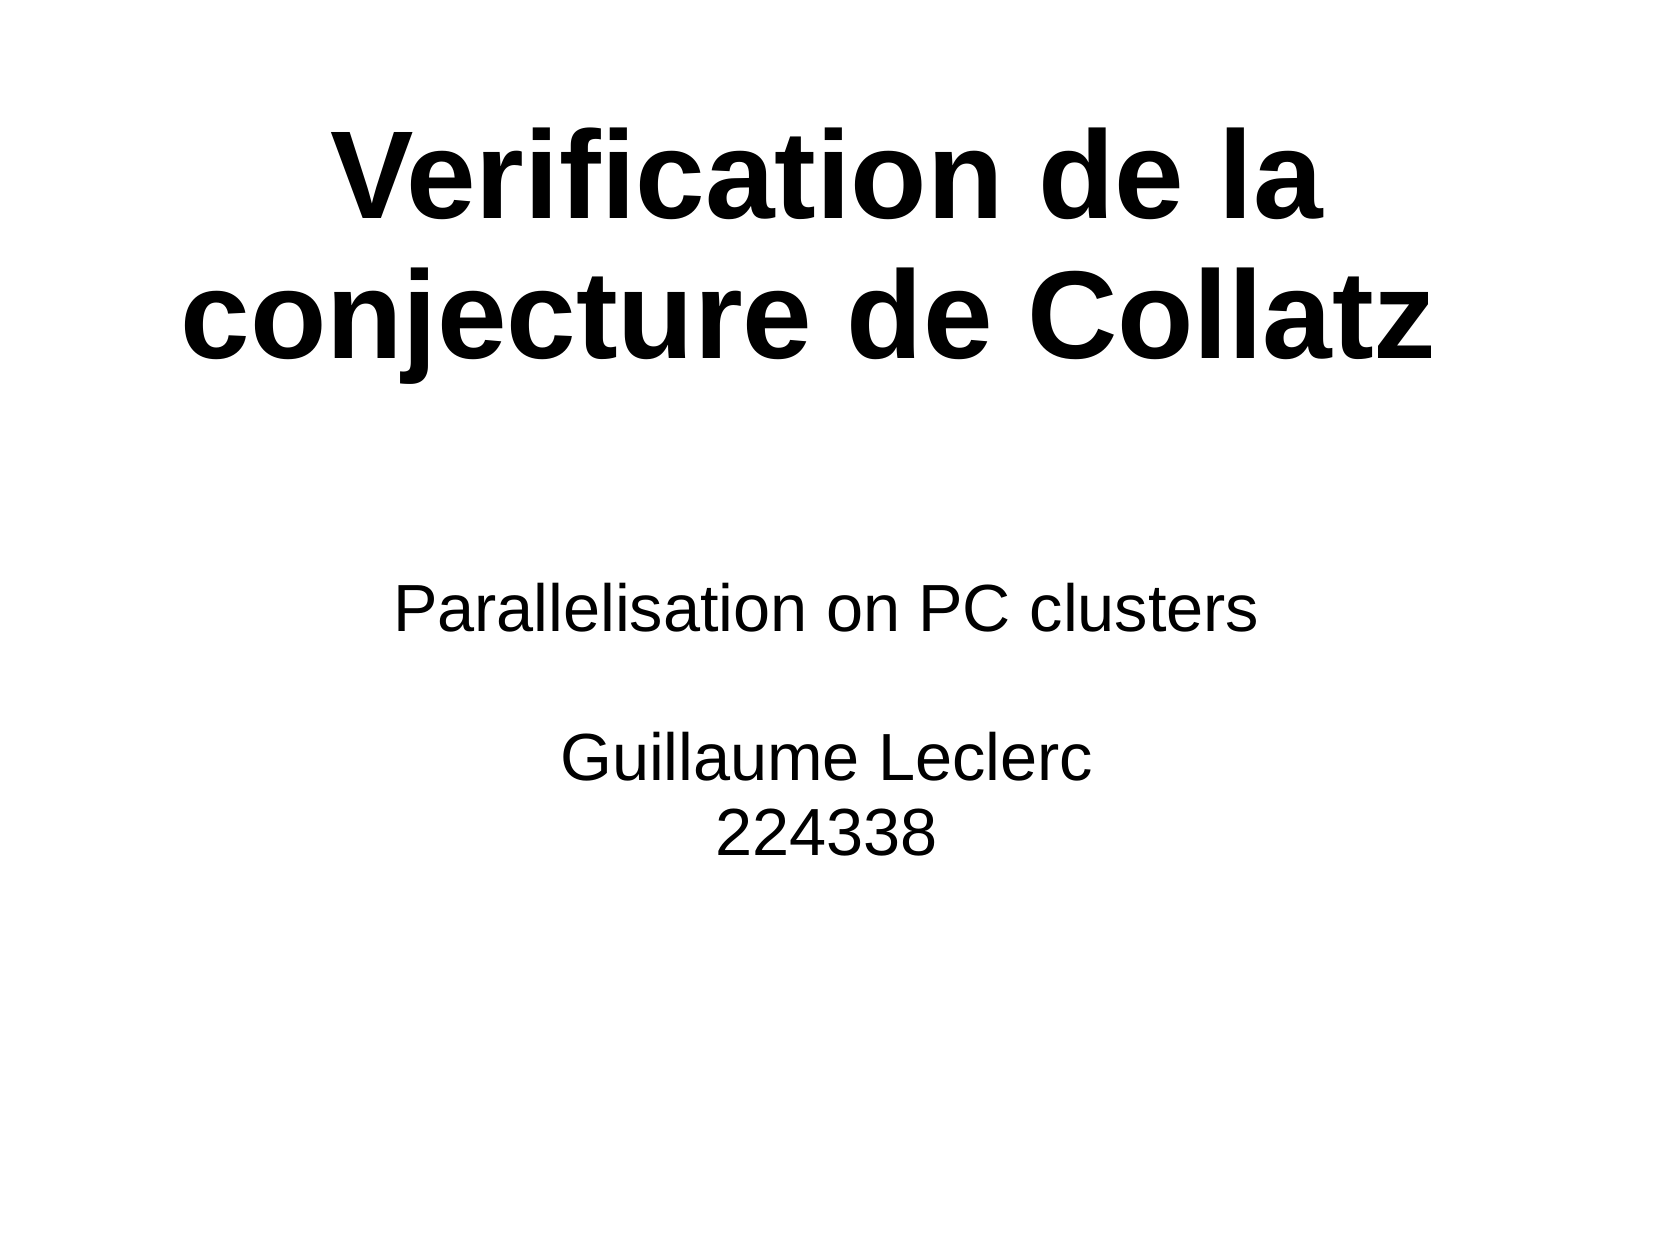

# Verification de la conjecture de Collatz
Parallelisation on PC clusters
Guillaume Leclerc
224338